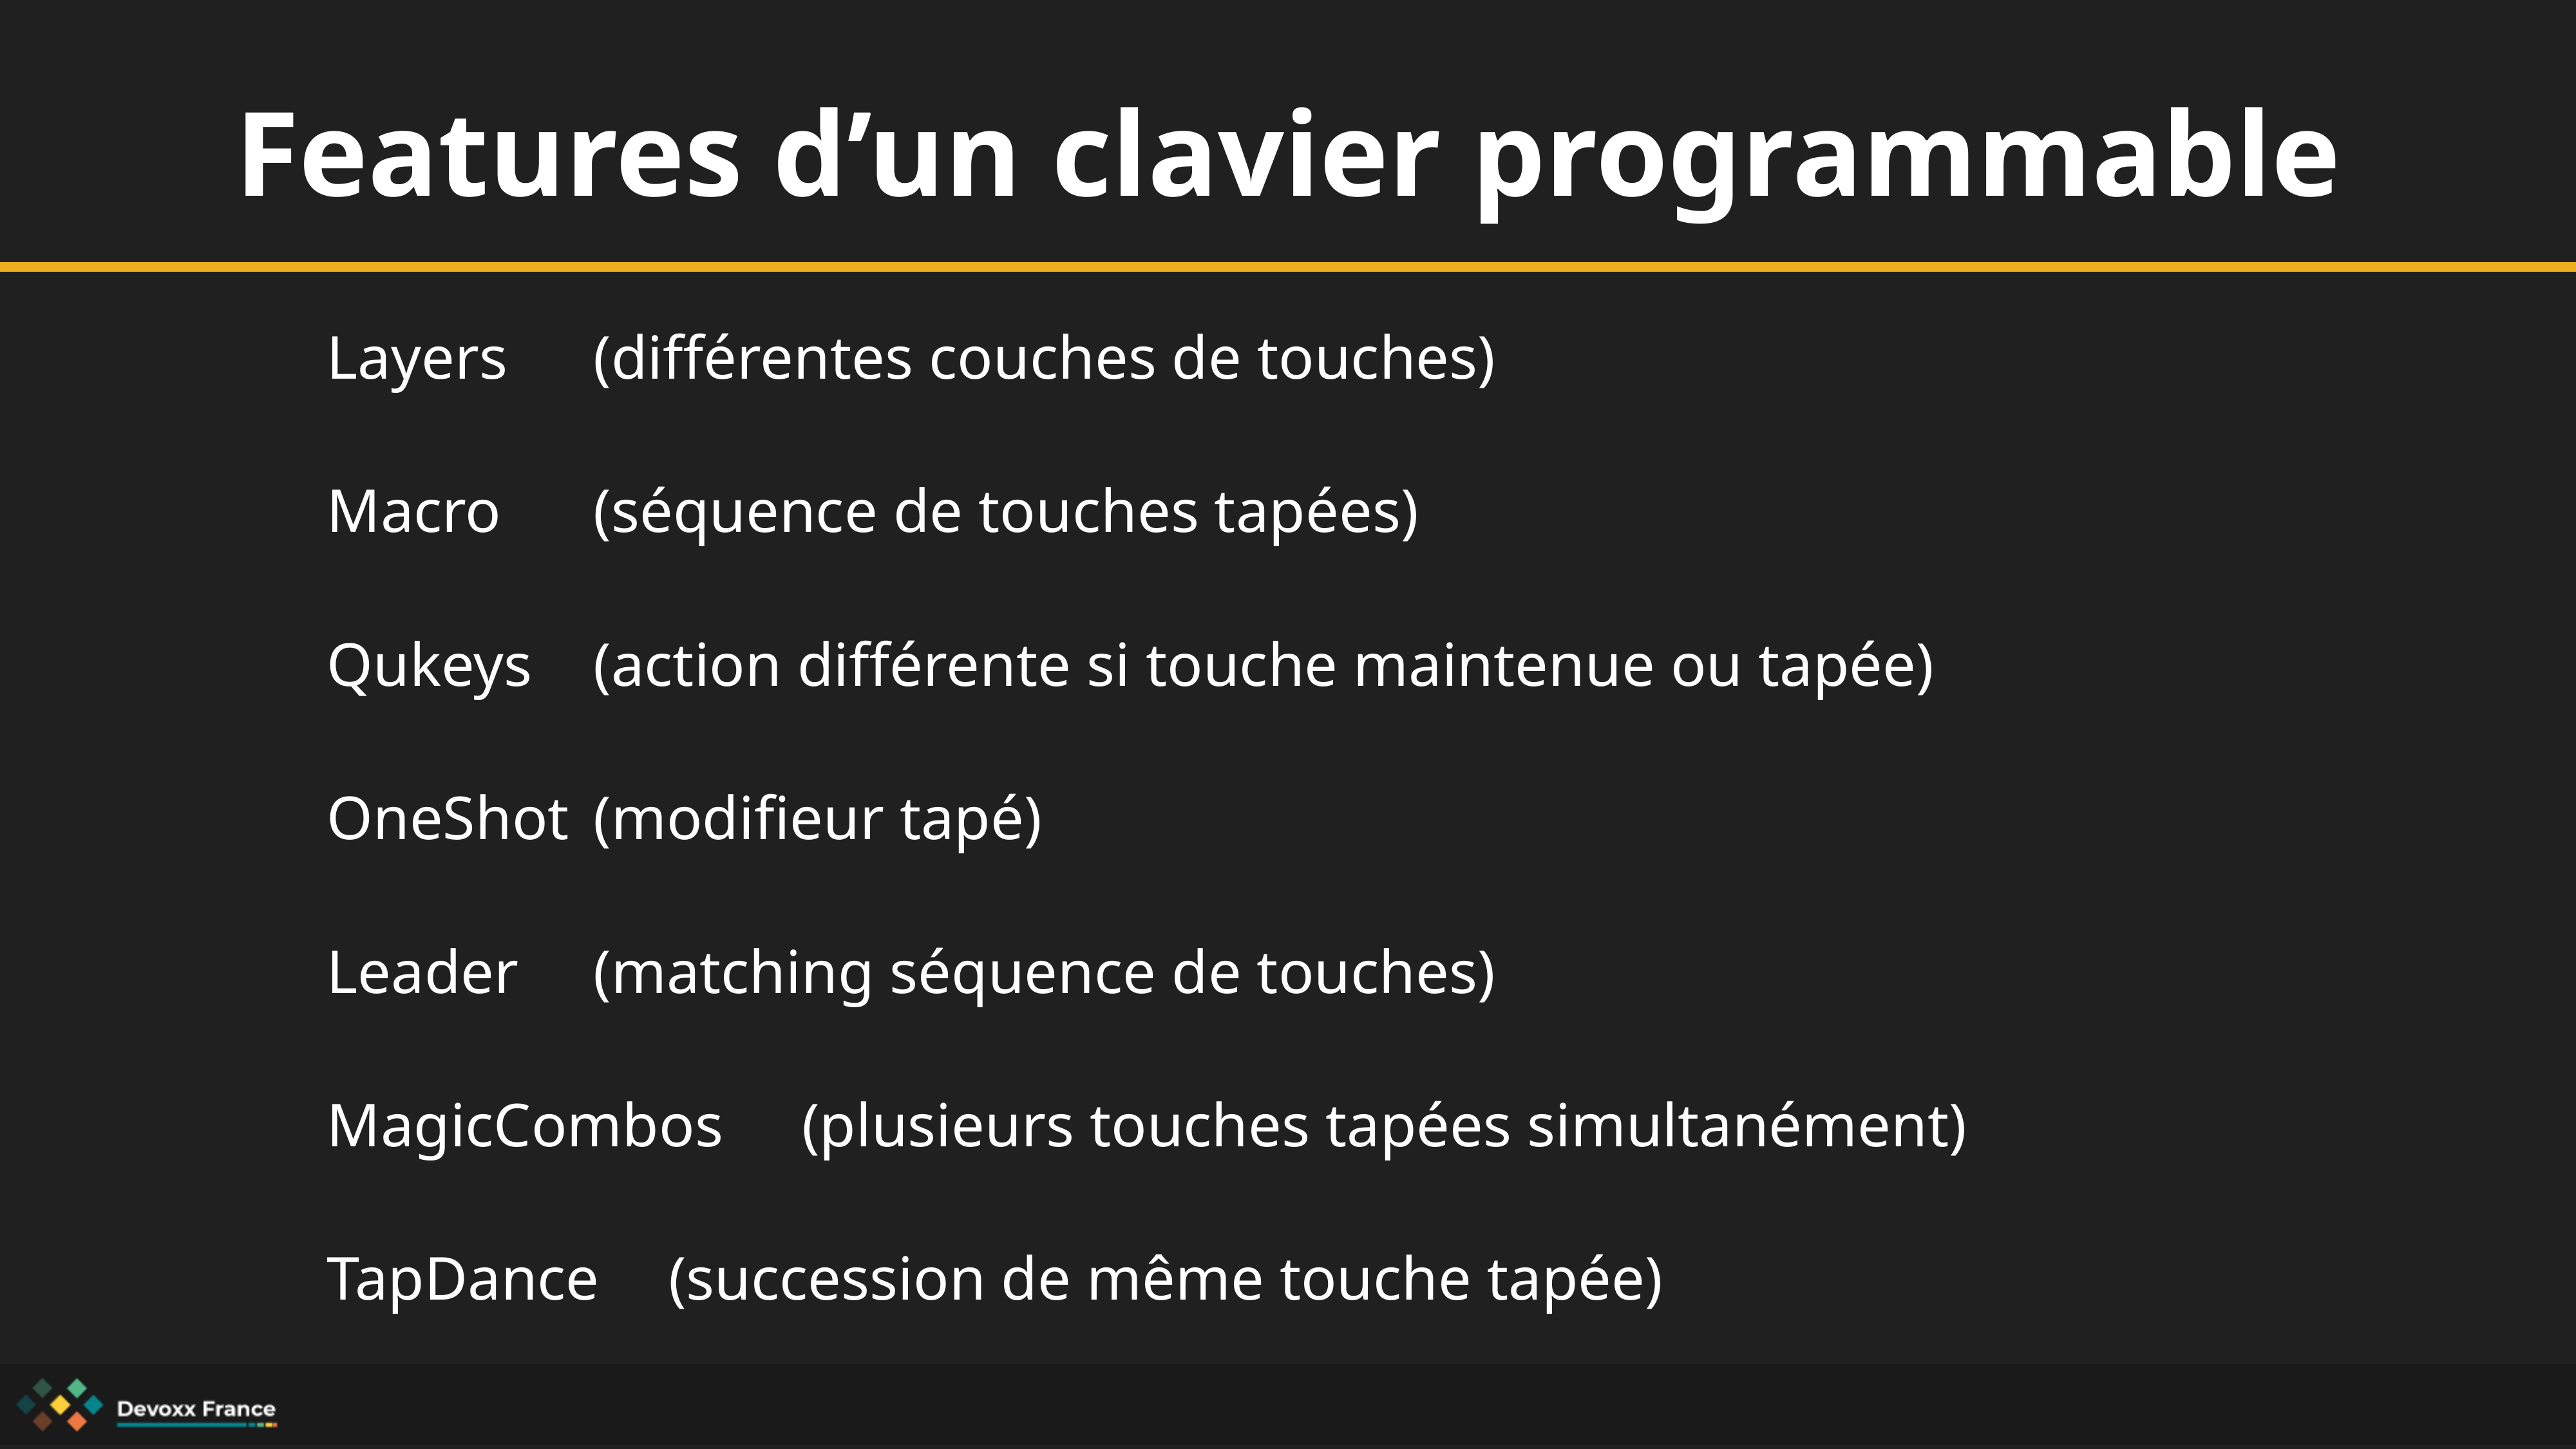

Features d’un clavier programmable
Layers 							(différentes couches de touches)
Macro 							(séquence de touches tapées)
Qukeys 						(action différente si touche maintenue ou tapée)
OneShot 					(modifieur tapé)
Leader 							(matching séquence de touches)
MagicCombos 	 (plusieurs touches tapées simultanément)
TapDance 				 (succession de même touche tapée)